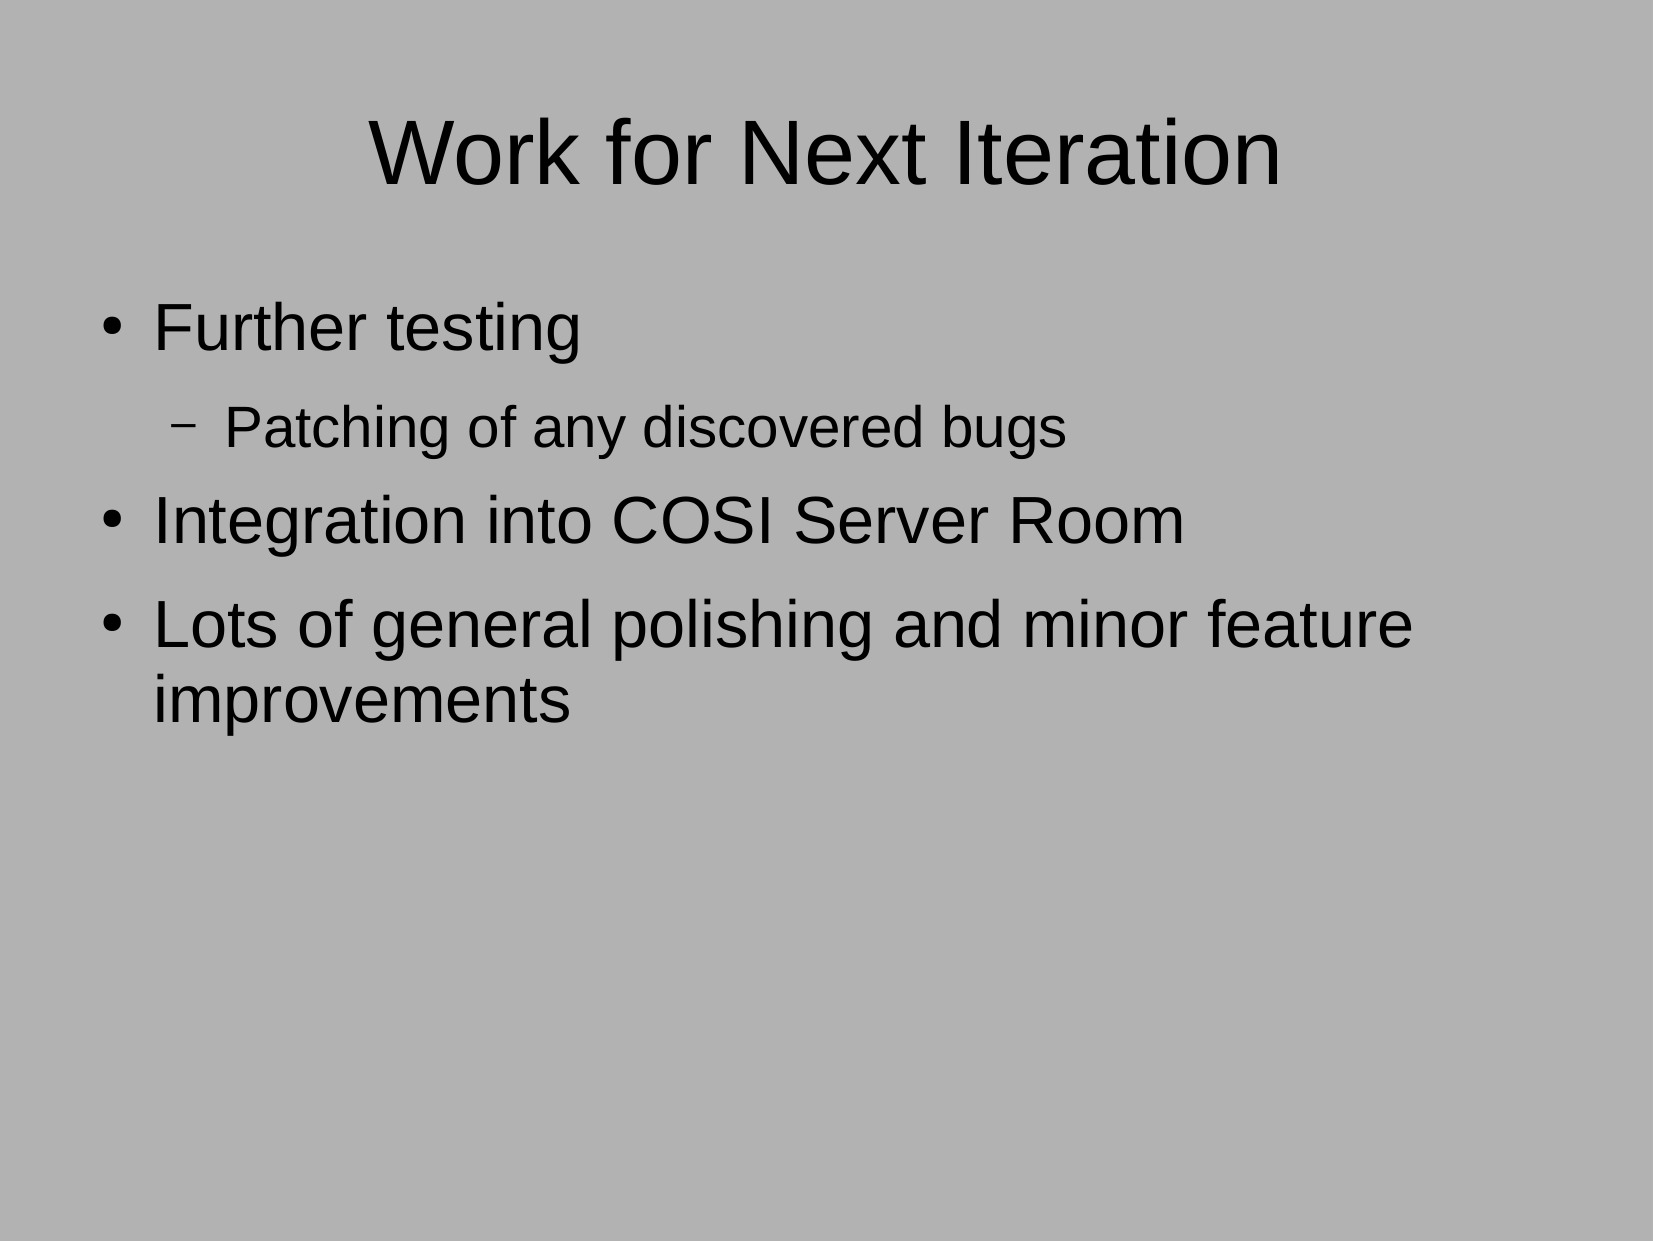

# Work for Next Iteration
Further testing
Patching of any discovered bugs
Integration into COSI Server Room
Lots of general polishing and minor feature improvements